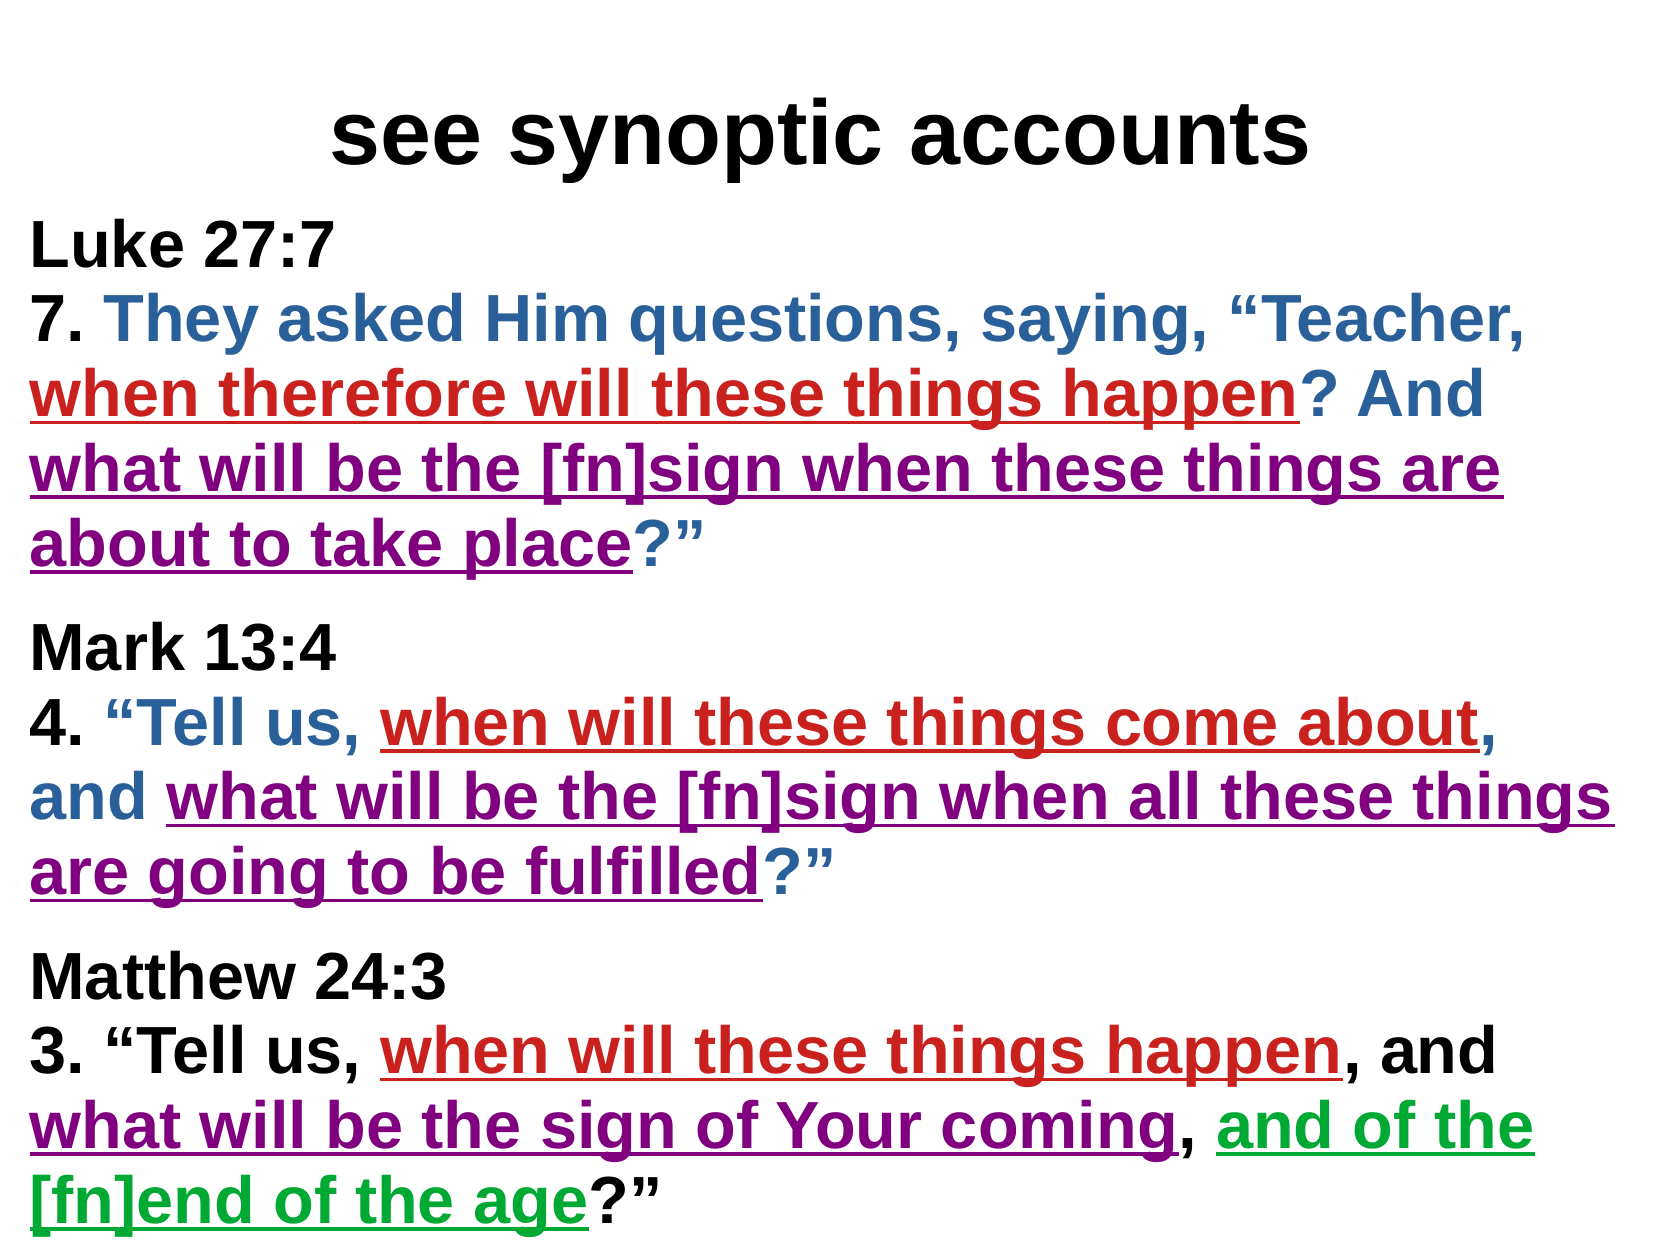

# see synoptic accounts
Luke 27:7
7. They asked Him questions, saying, “Teacher, when therefore will these things happen? And what will be the [fn]sign when these things are about to take place?”
Mark 13:4
4. “Tell us, when will these things come about, and what will be the [fn]sign when all these things are going to be fulfilled?”
Matthew 24:3
3. “Tell us, when will these things happen, and what will be the sign of Your coming, and of the [fn]end of the age?”